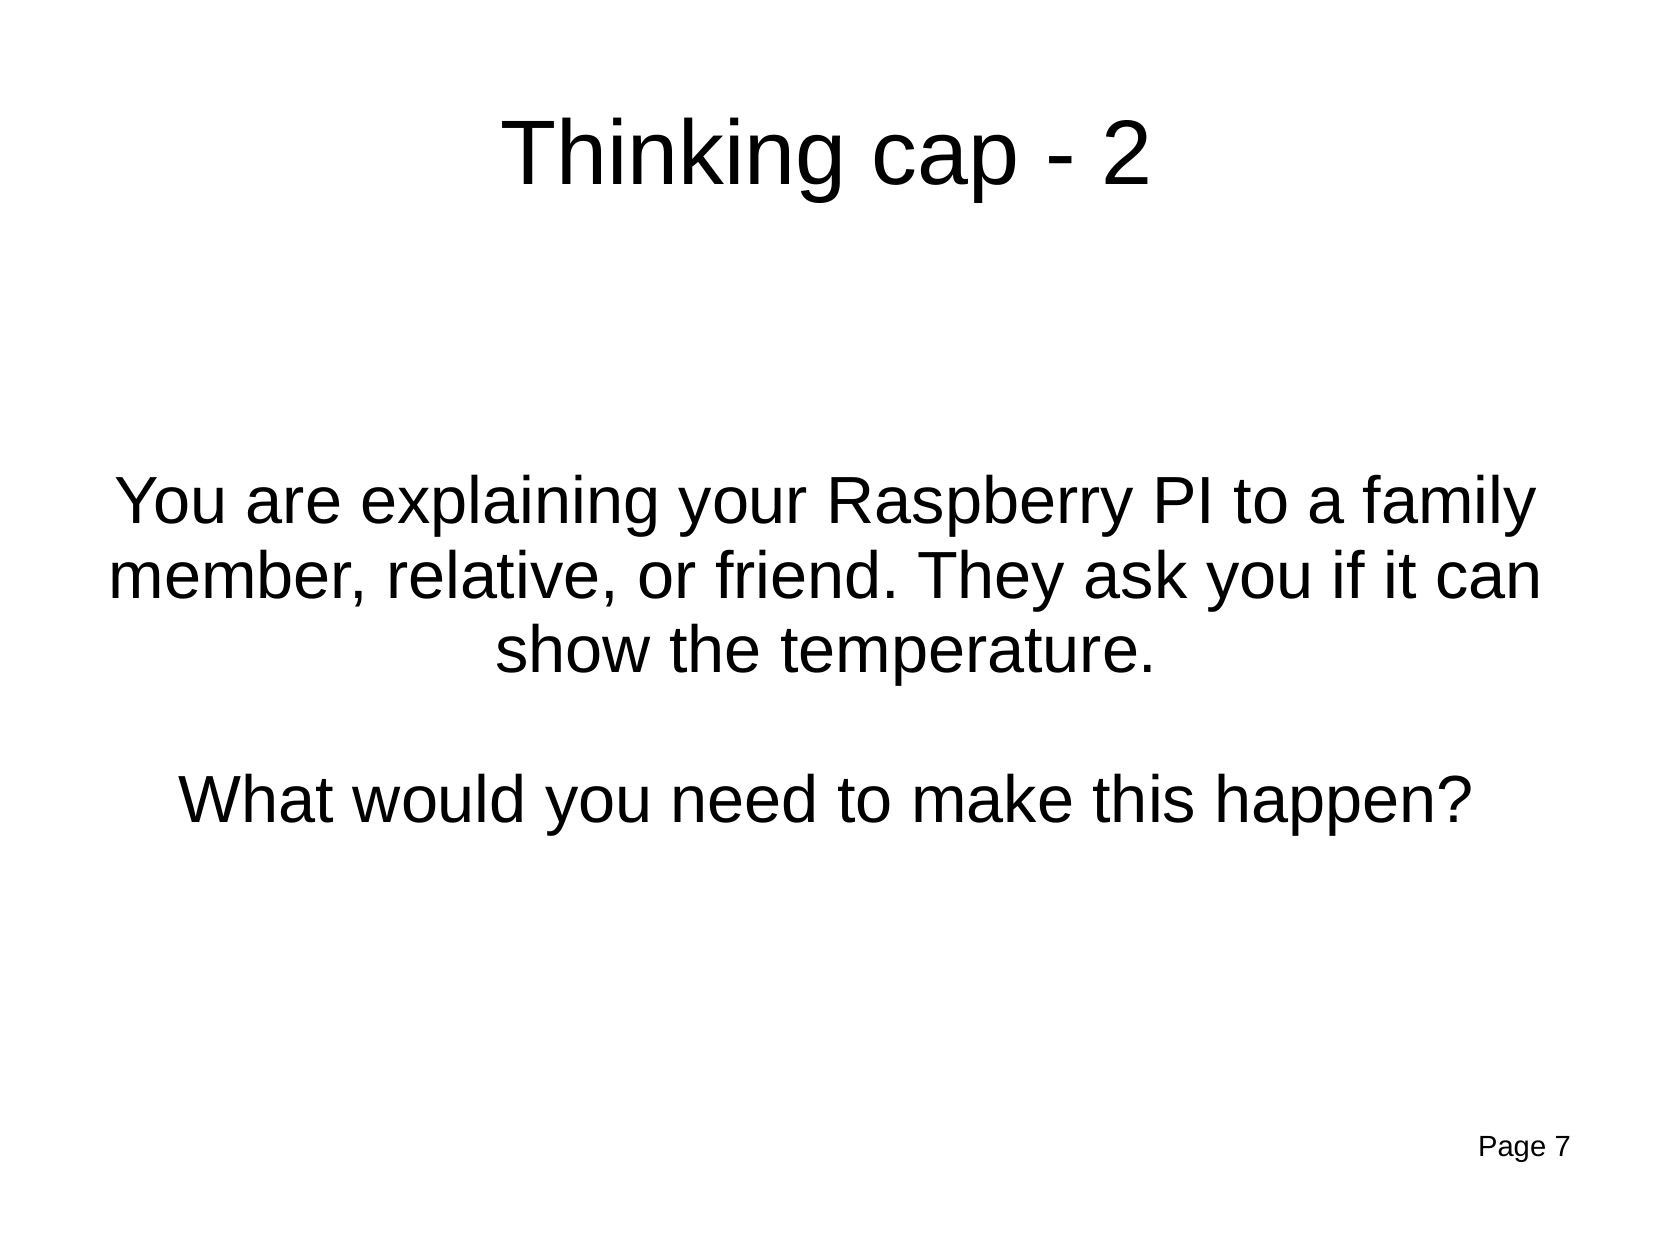

# Thinking cap - 2
You are explaining your Raspberry PI to a family member, relative, or friend. They ask you if it can show the temperature.
What would you need to make this happen?
7